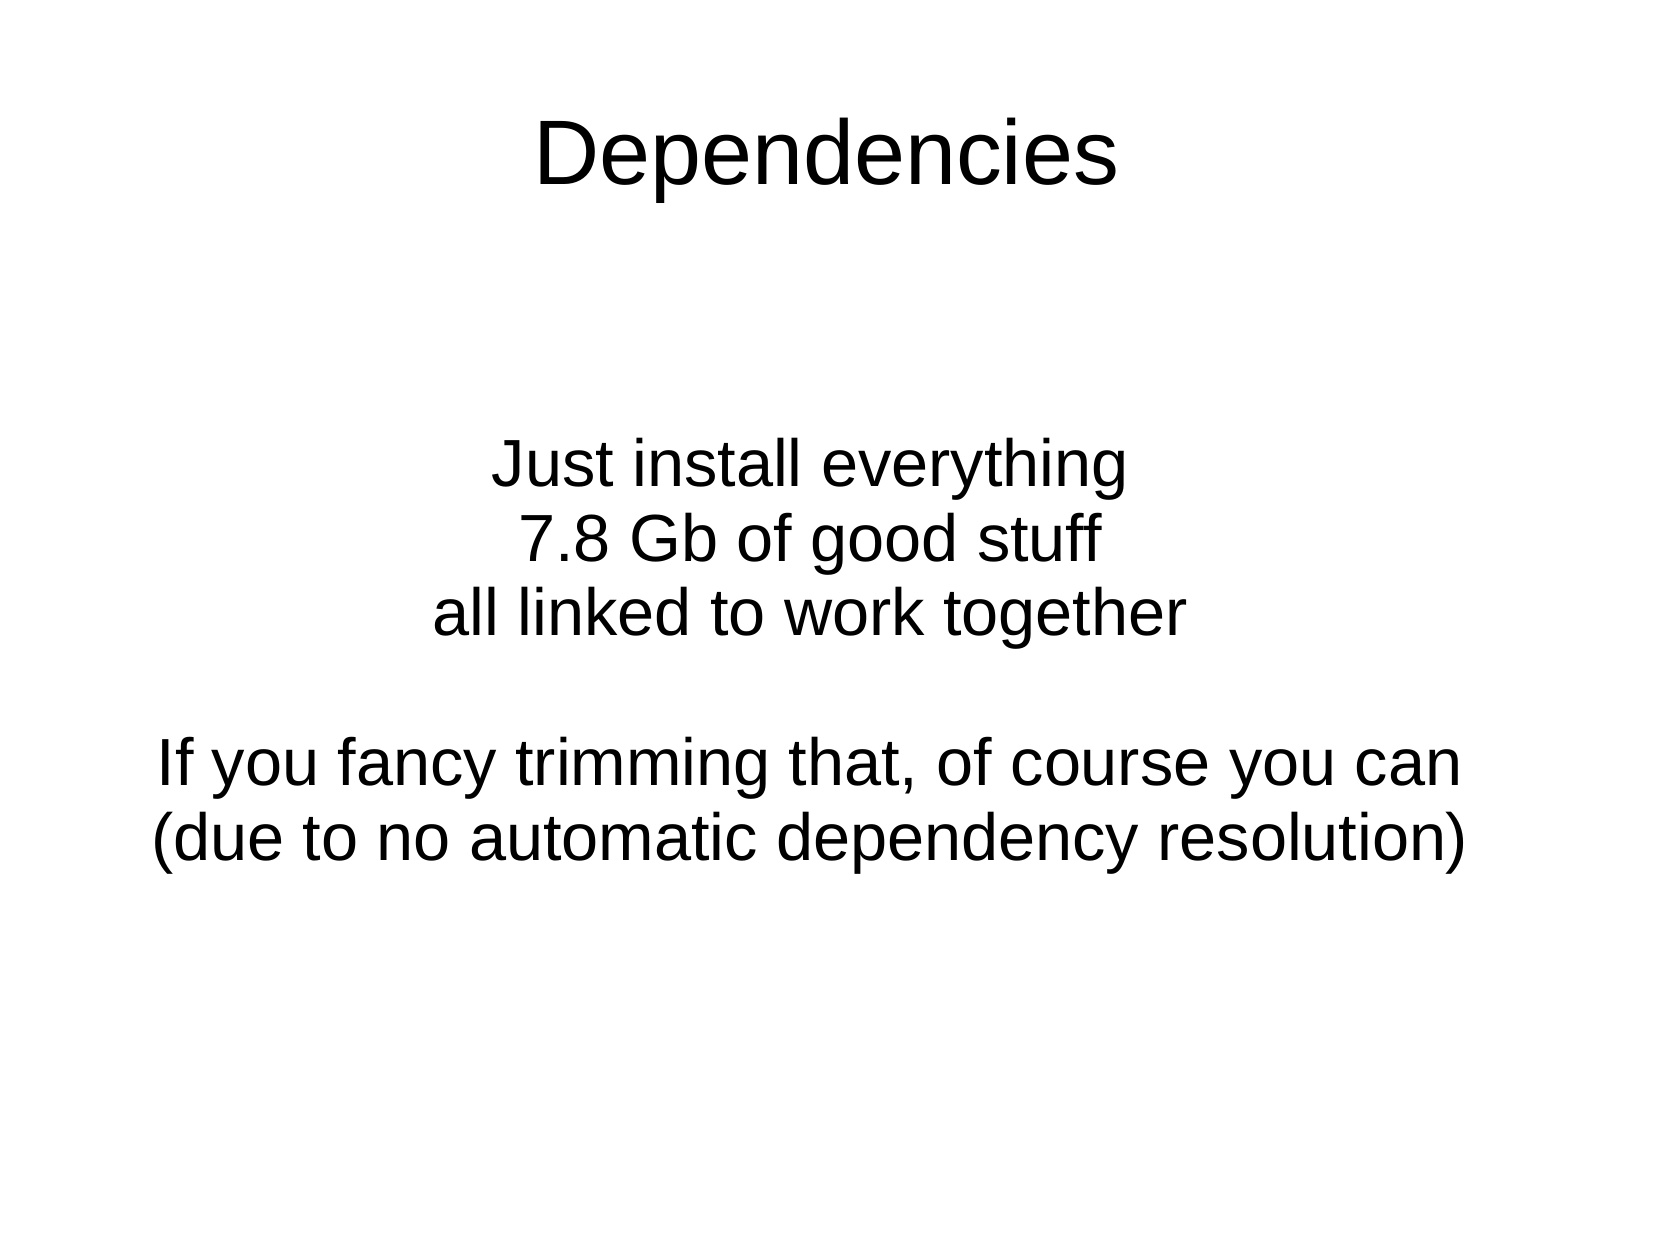

# Dependencies
Just install everything
7.8 Gb of good stuff
all linked to work together
If you fancy trimming that, of course you can
(due to no automatic dependency resolution)